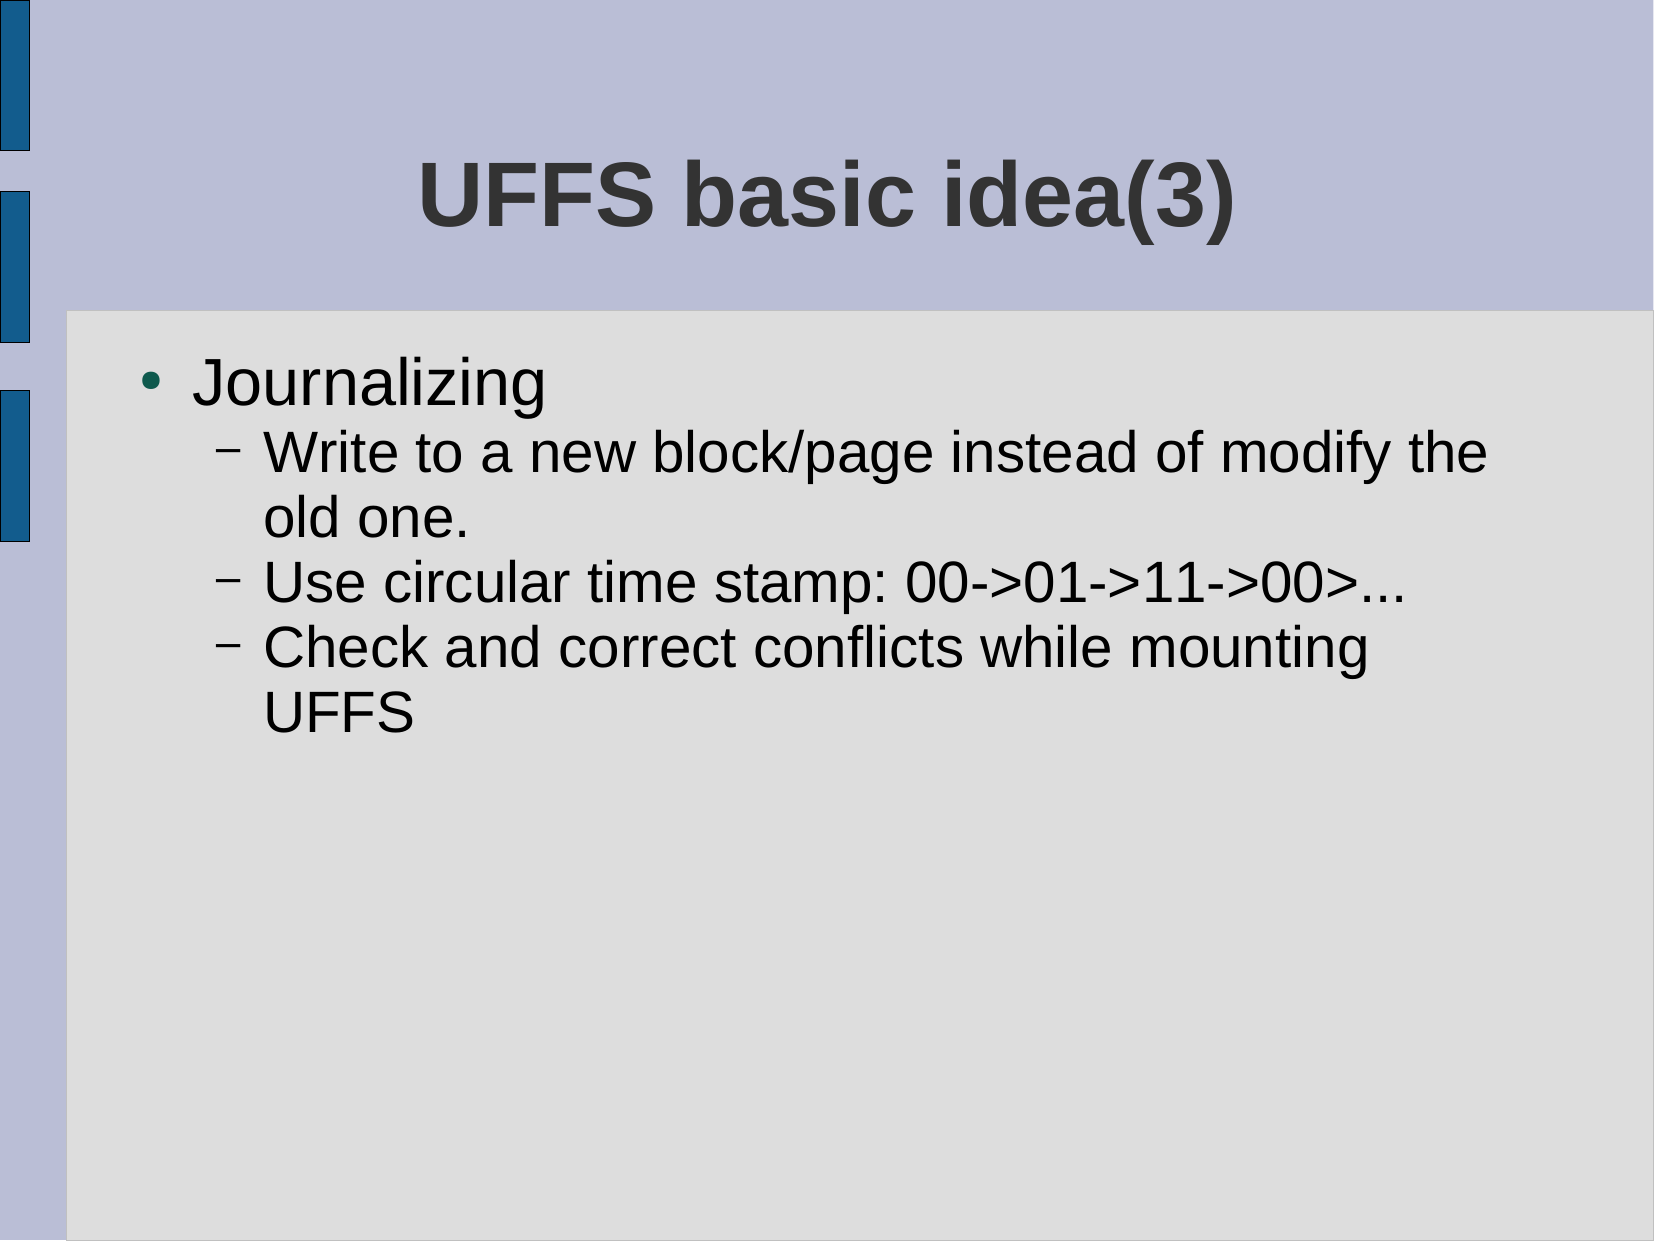

# UFFS basic idea(3)
Journalizing
Write to a new block/page instead of modify the old one.
Use circular time stamp: 00->01->11->00>...
Check and correct conflicts while mounting UFFS